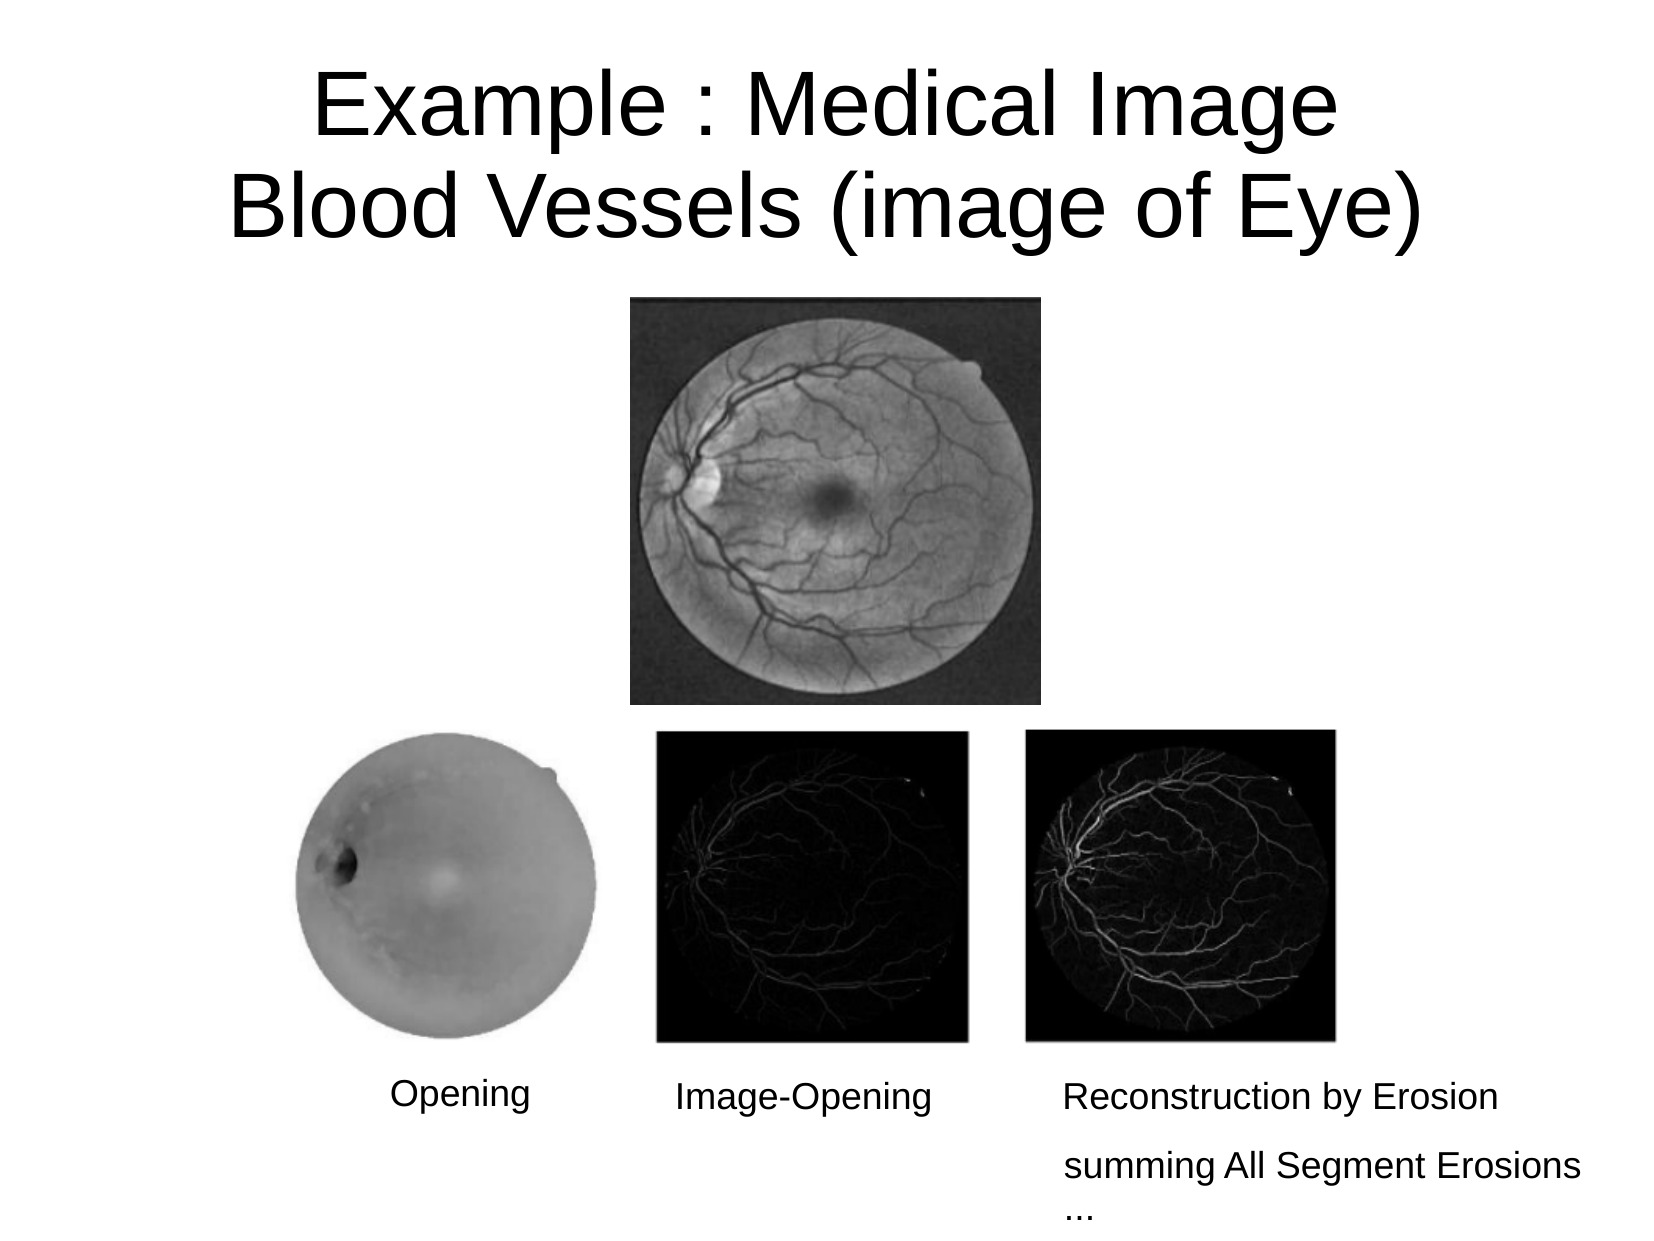

# Example : Medical Image Blood Vessels (image of Eye)
Opening
Image-Opening
Reconstruction by Erosion
summing All Segment Erosions
...